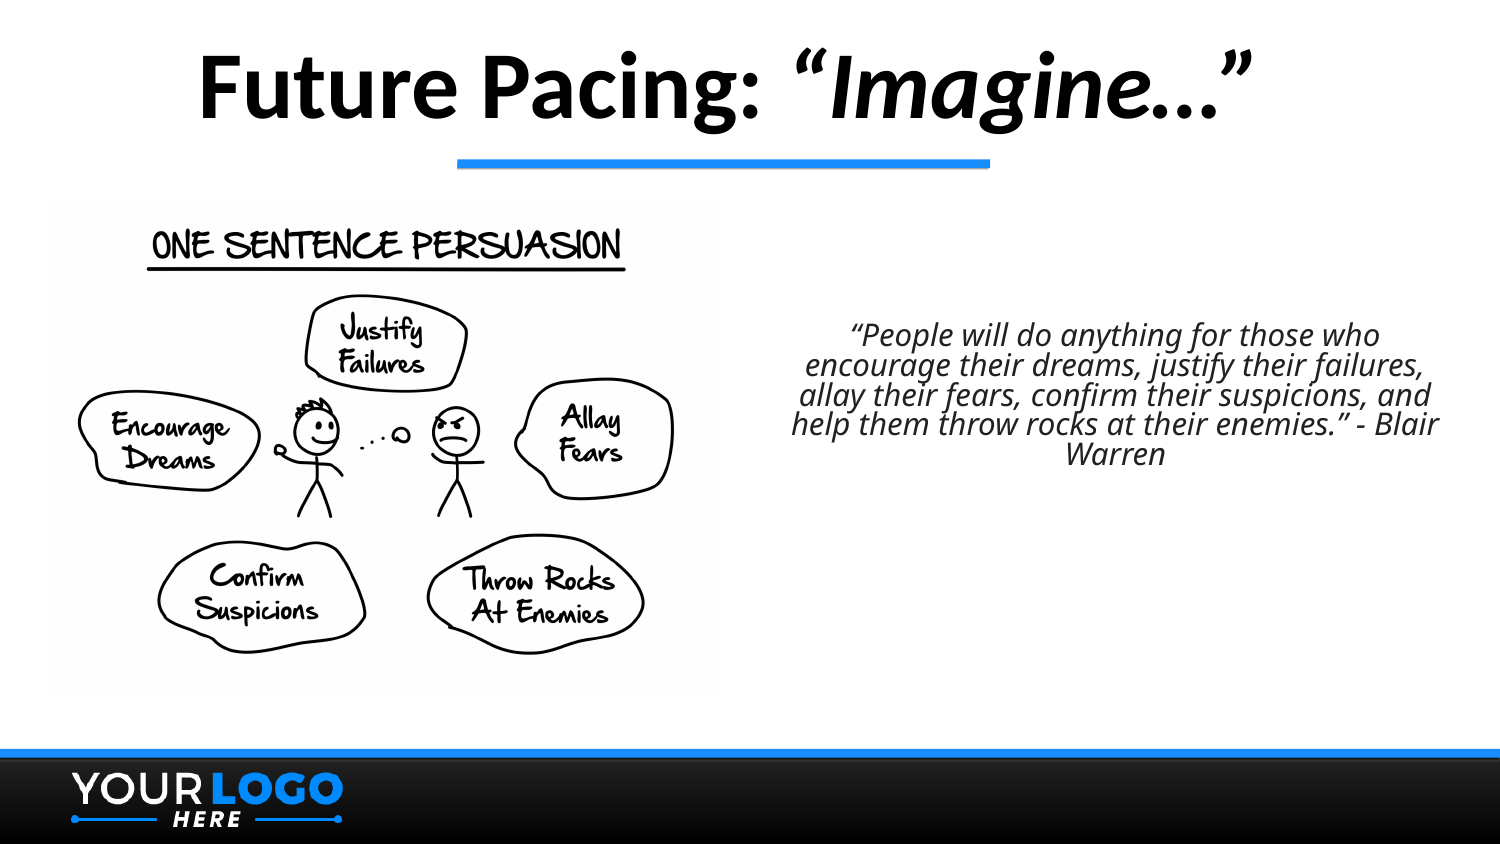

Future Pacing: “Imagine…”
“People will do anything for those who encourage their dreams, justify their failures, allay their fears, confirm their suspicions, and help them throw rocks at their enemies.” - Blair Warren